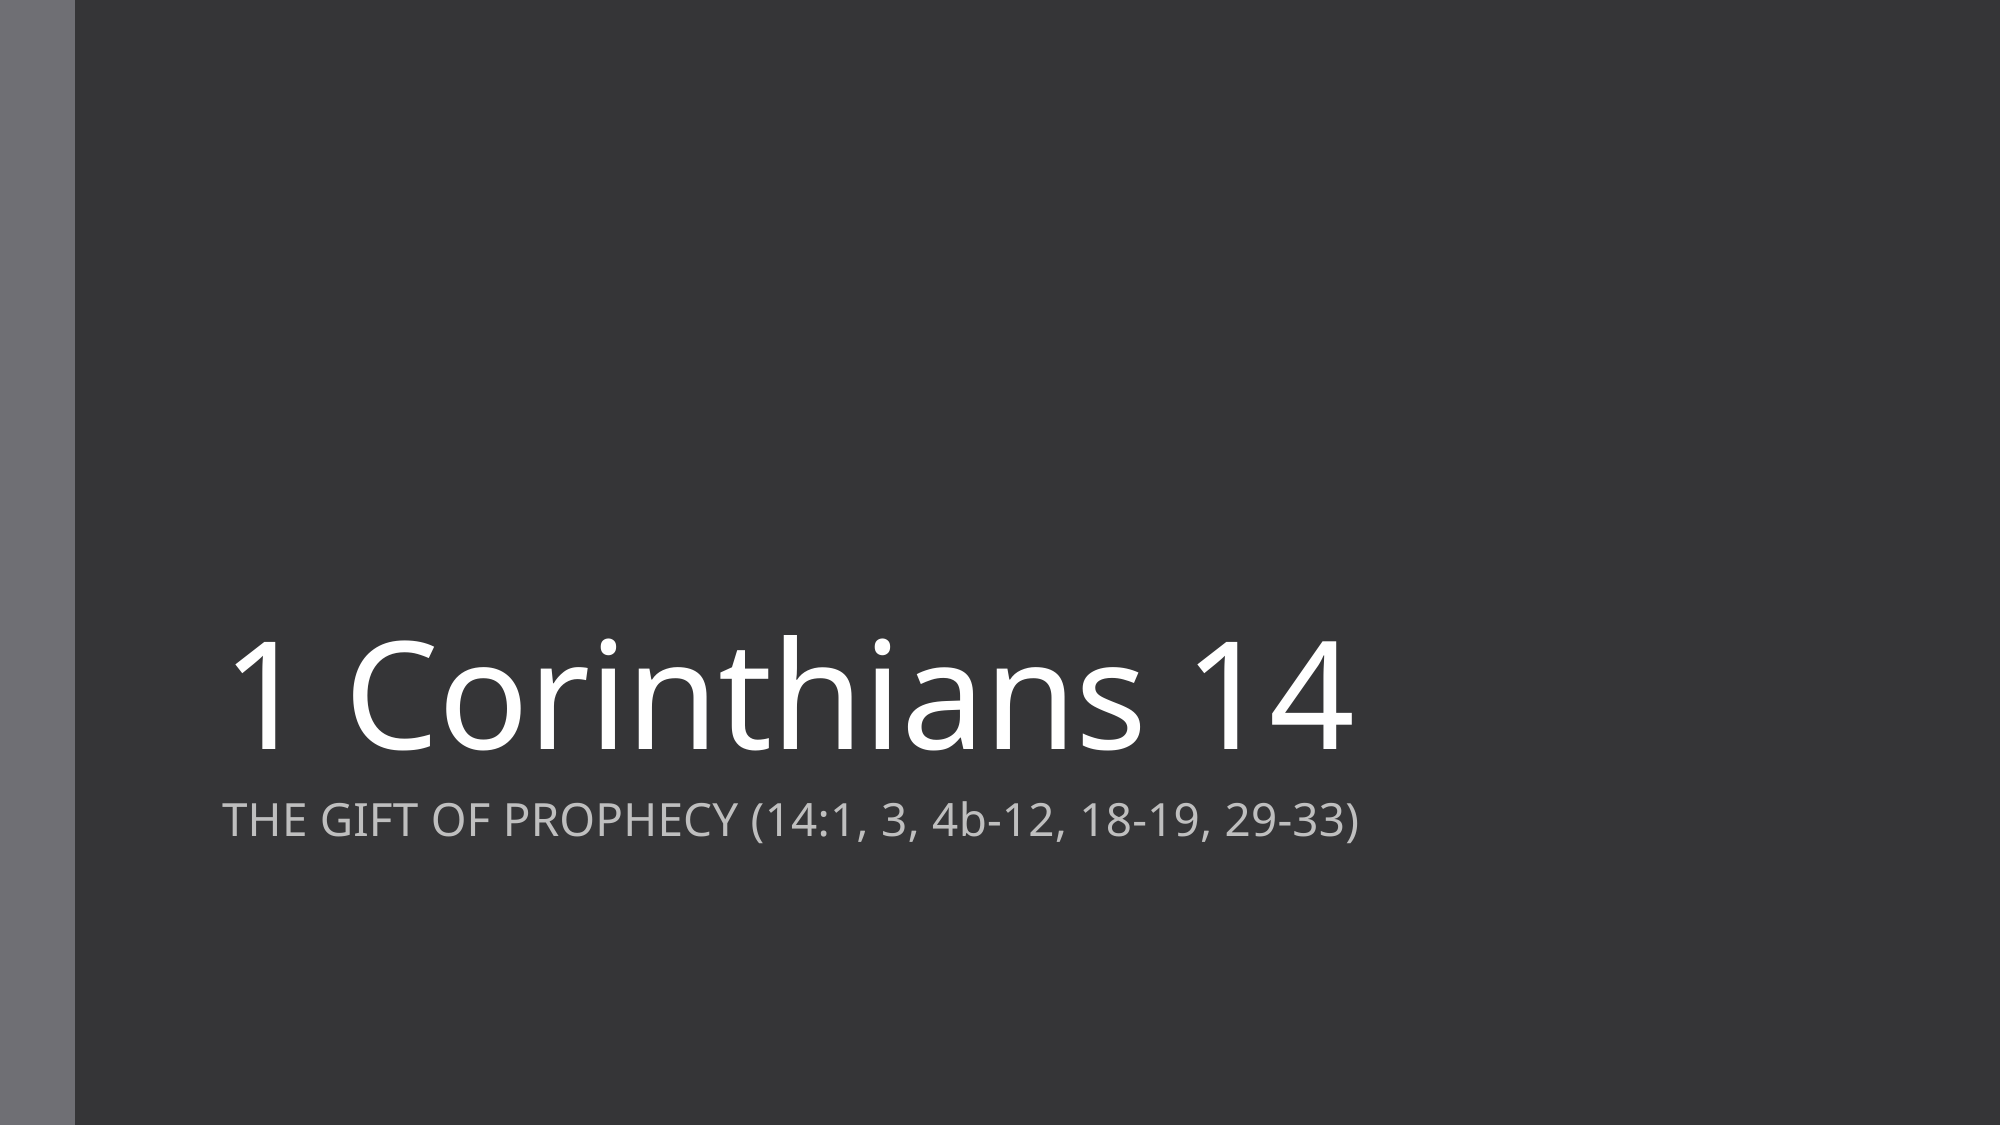

# 1 Corinthians 14
THE GIFT OF PROPHECY (14:1, 3, 4b-12, 18-19, 29-33)